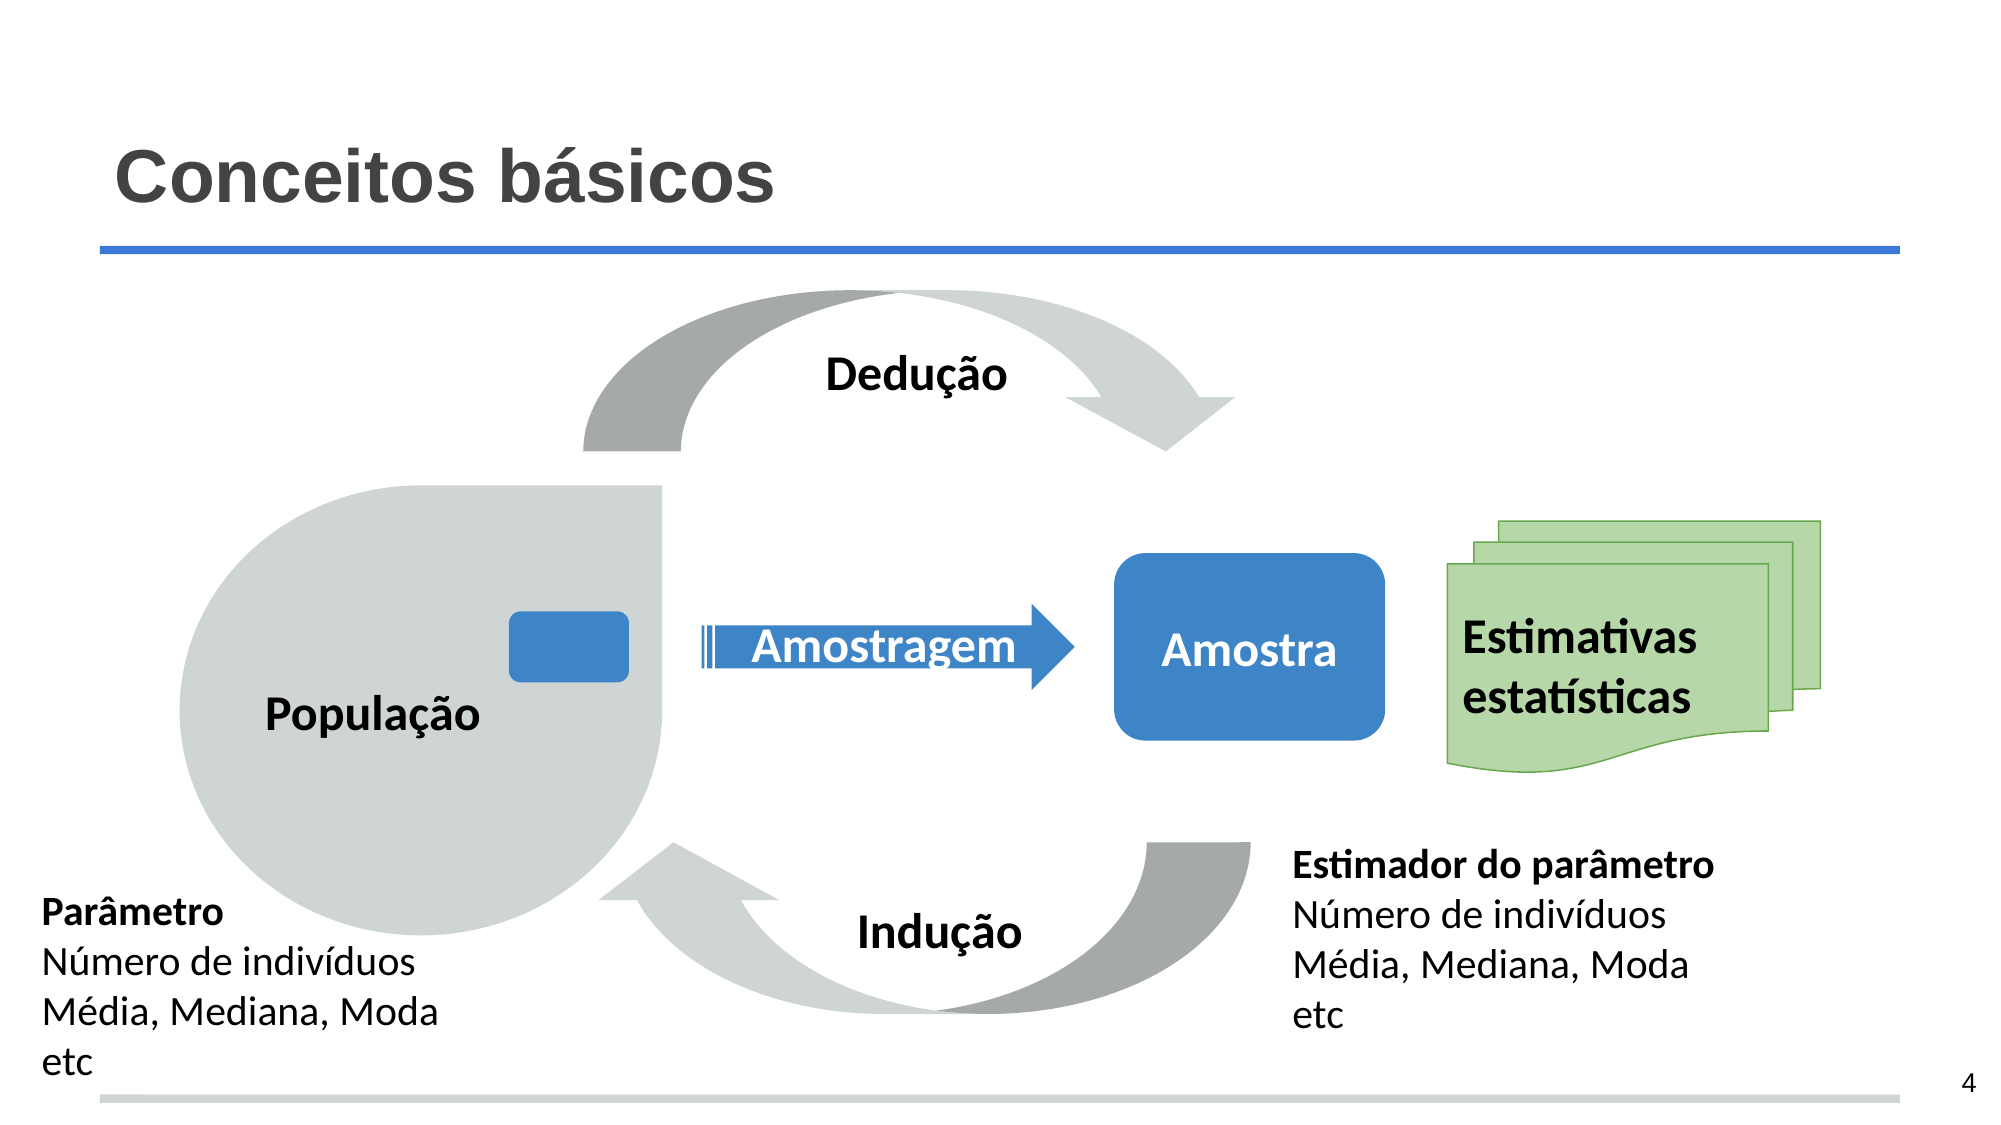

# Conceitos básicos
Dedução
População
Estimativas
estatísticas
Amostra
Amostragem
Estimador do parâmetro
Número de indivíduos
Média, Mediana, Moda
etc
Parâmetro
Número de indivíduos
Média, Mediana, Moda
etc
Indução